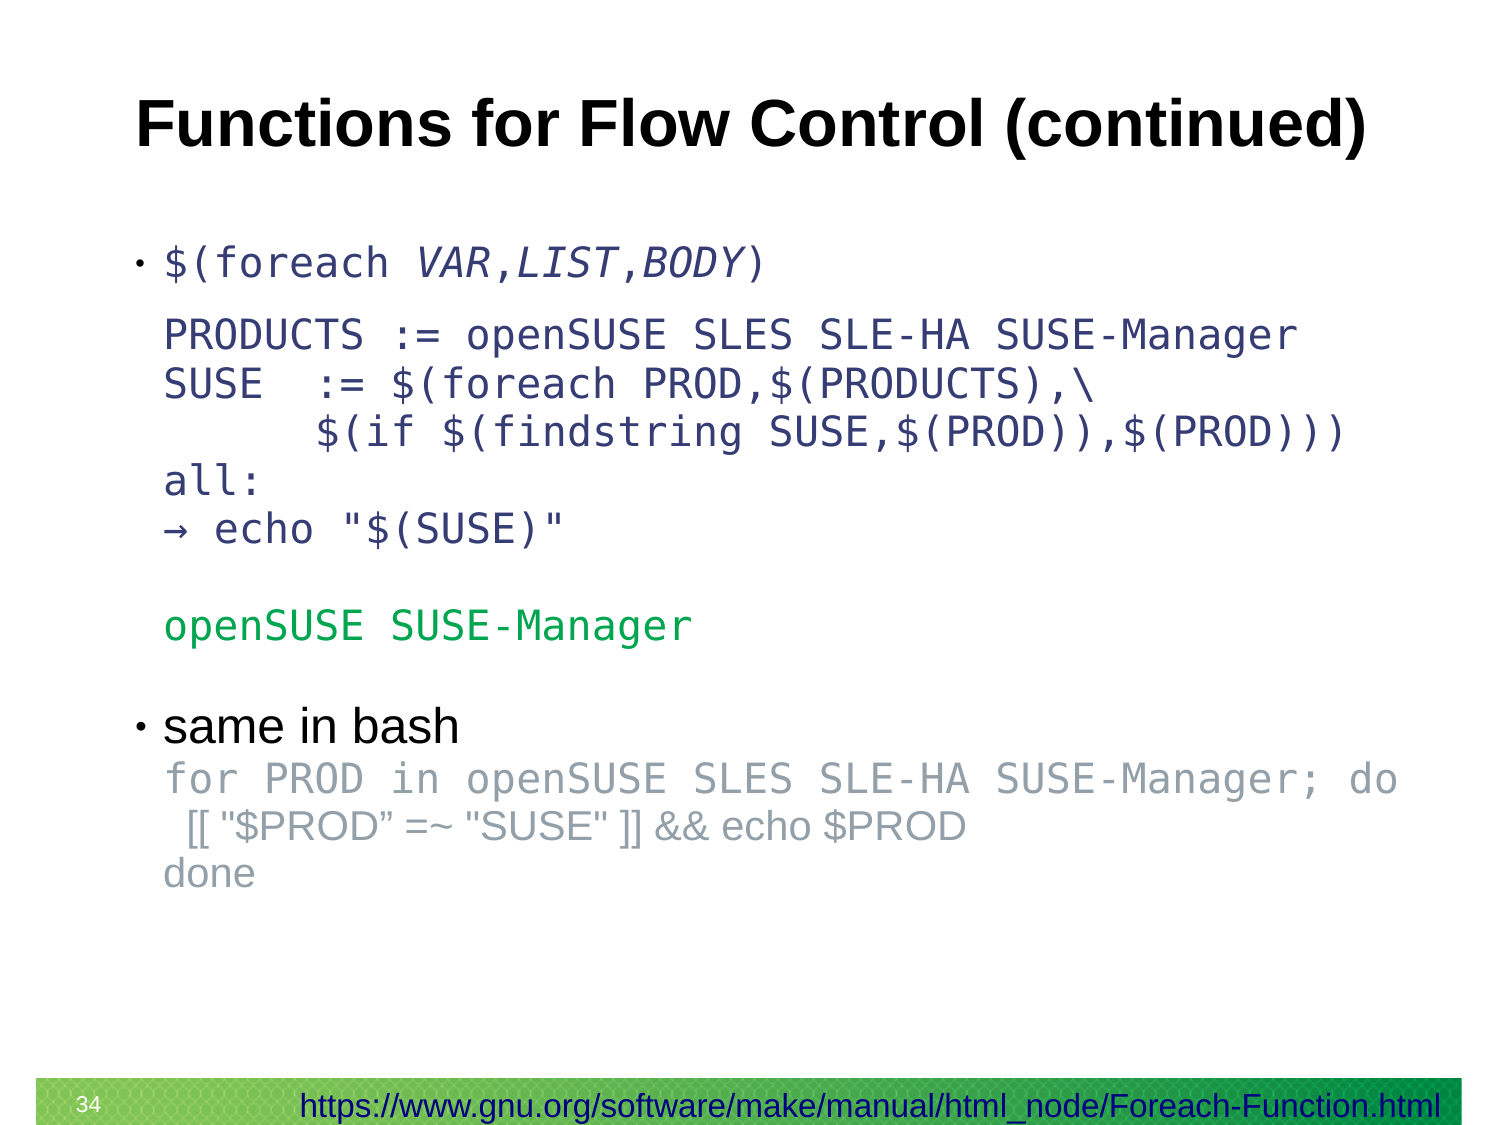

# Functions for Flow Control (continued)
$(foreach VAR,LIST,BODY)
PRODUCTS := openSUSE SLES SLE-HA SUSE-Manager
SUSE := $(foreach PROD,$(PRODUCTS),\
 $(if $(findstring SUSE,$(PROD)),$(PROD)))
all:
→ echo "$(SUSE)"
openSUSE SUSE-Manager
same in bash
for PROD in openSUSE SLES SLE-HA SUSE-Manager; do
 [[ "$PROD” =~ "SUSE" ]] && echo $PROD
done
https://www.gnu.org/software/make/manual/html_node/Foreach-Function.html